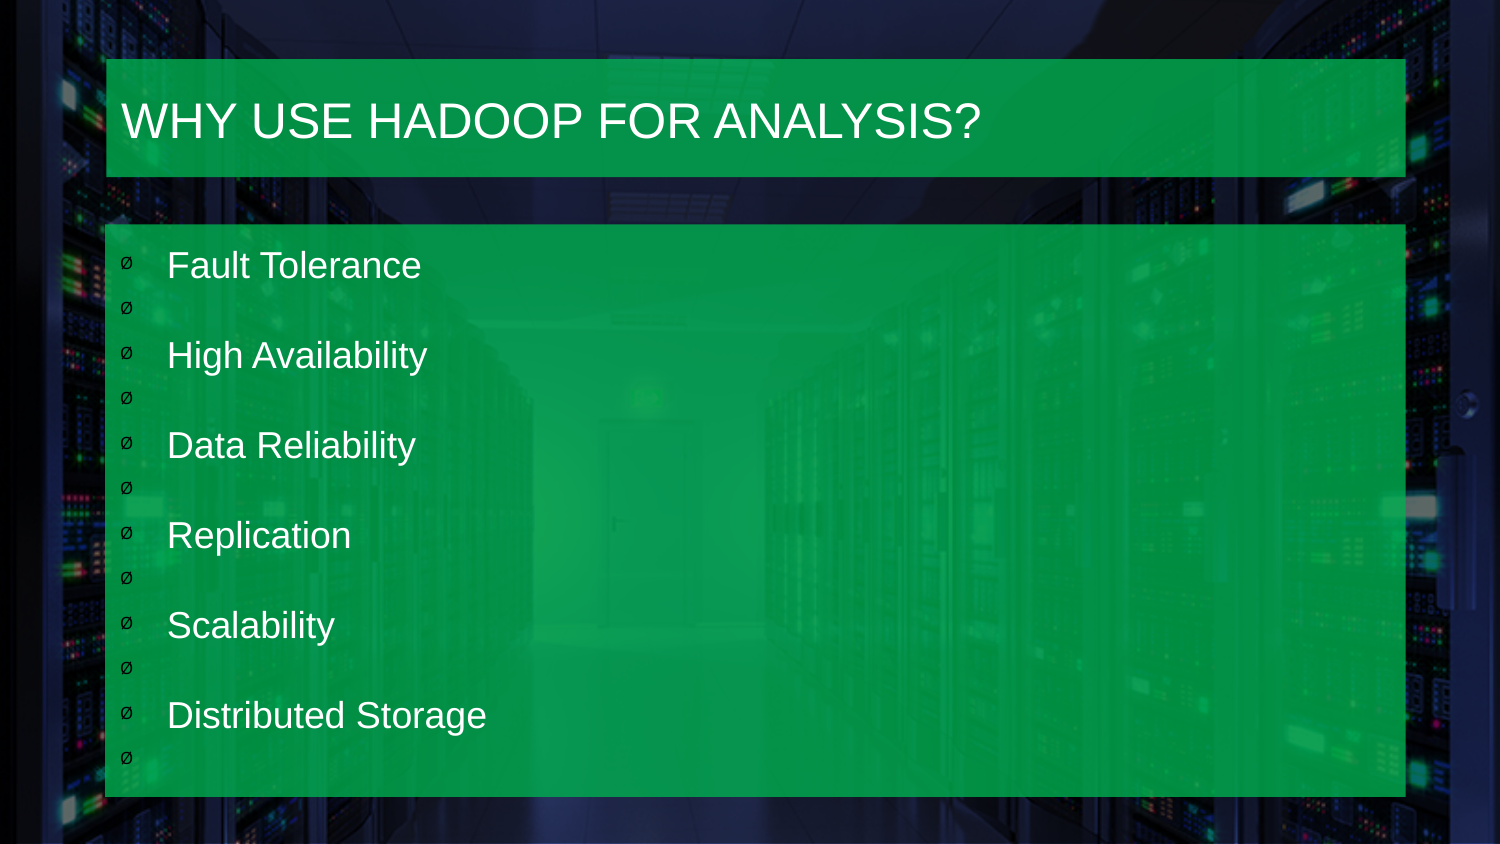

WHY USE HADOOP FOR ANALYSIS?
Fault Tolerance
High Availability
Data Reliability
Replication
Scalability
Distributed Storage